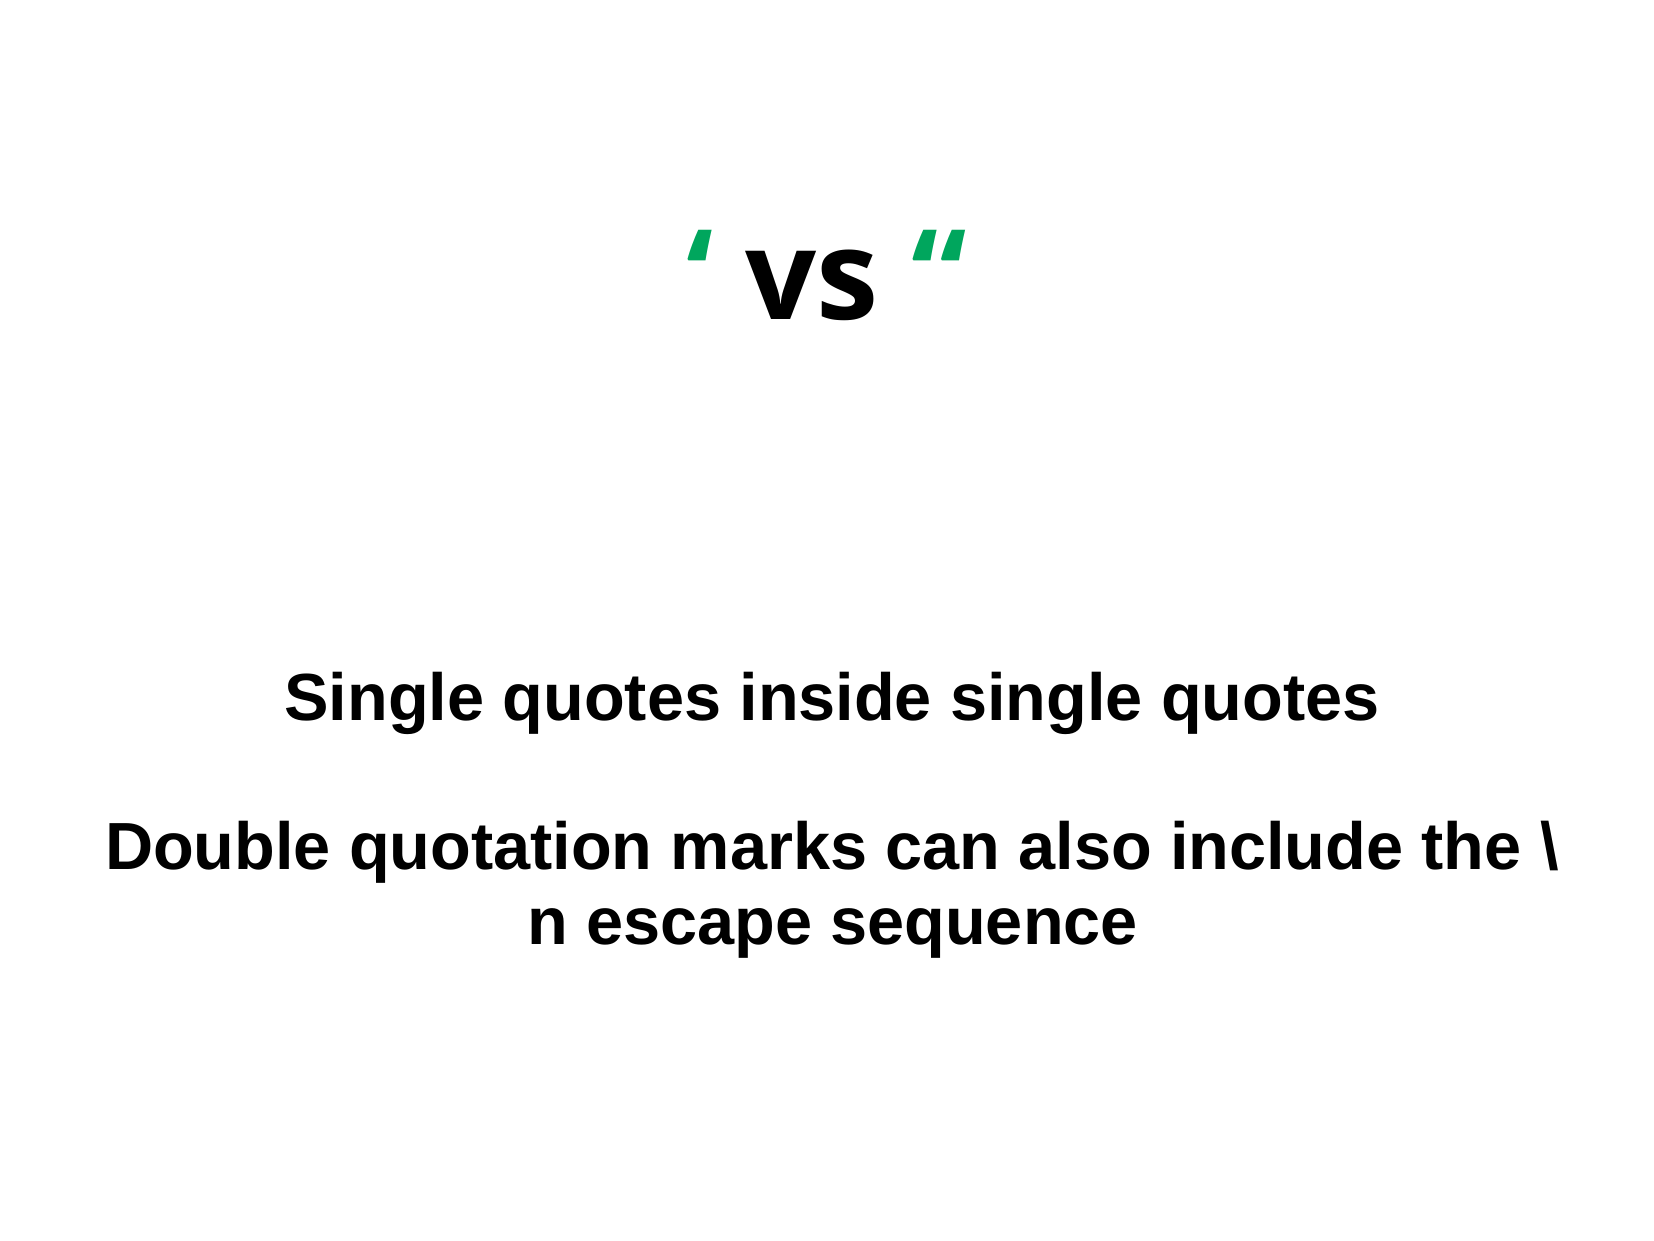

# ‘ vs “
Single quotes inside single quotes
Double quotation marks can also include the \n escape sequence